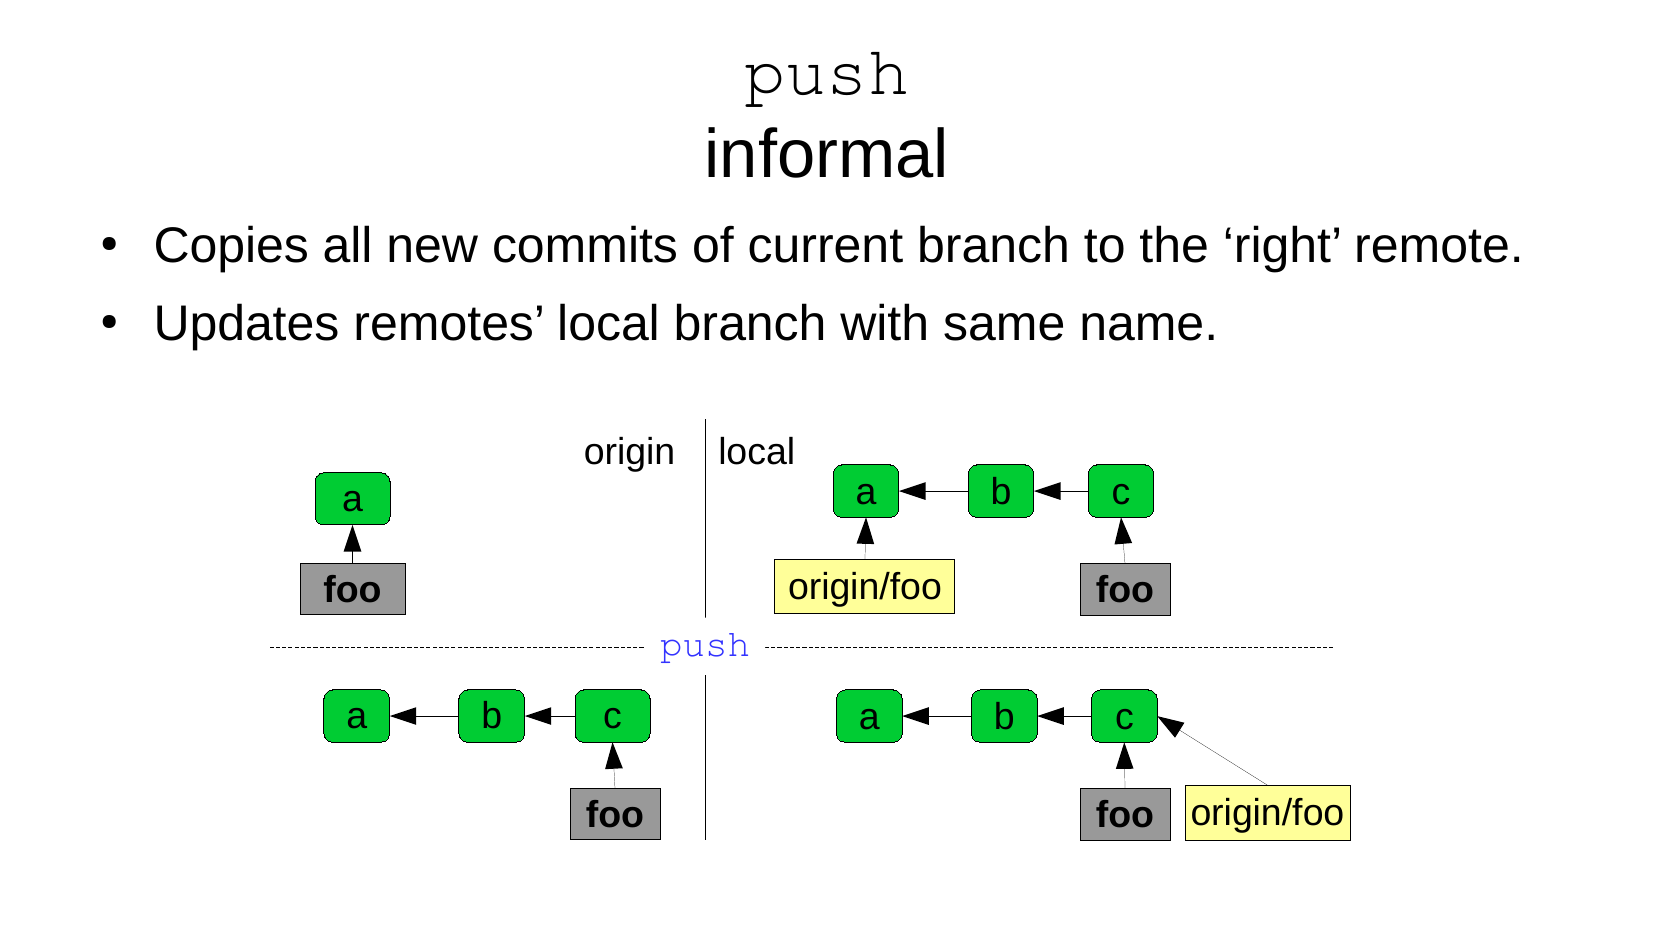

# push informal
Copies all new commits of current branch to the ‘right’ remote.
Updates remotes’ local branch with same name.
origin
local
a
b
c
a
origin/foo
foo
foo
push
a
b
c
a
b
c
origin/foo
foo
foo